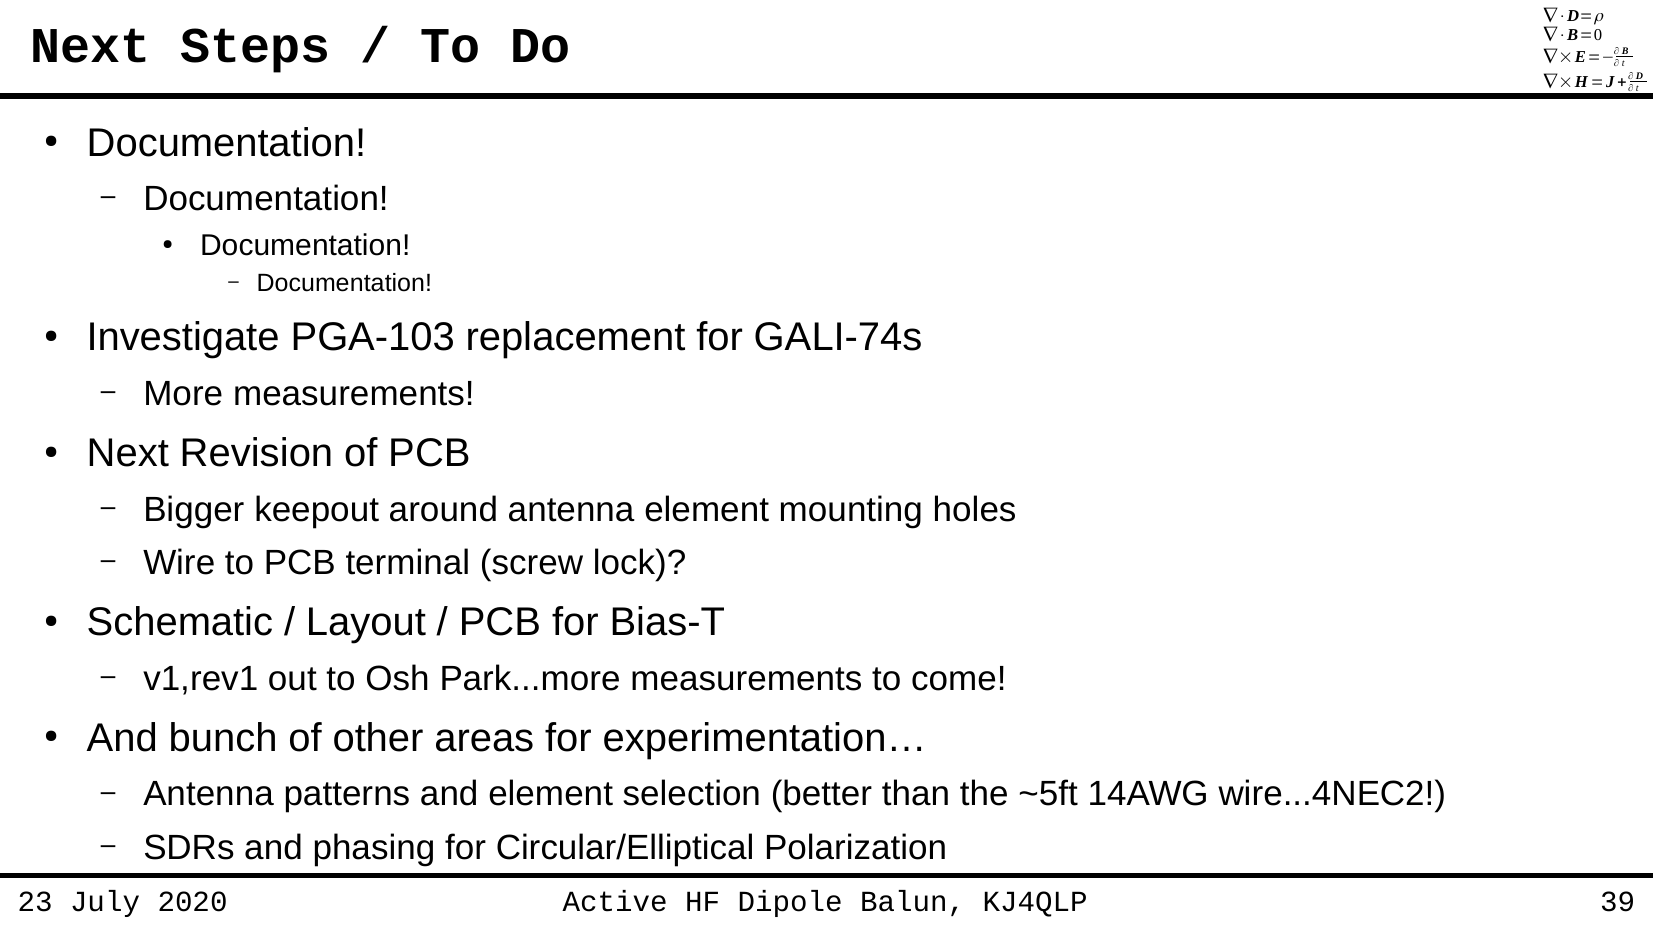

# Next Steps / To Do
Documentation!
Documentation!
Documentation!
Documentation!
Investigate PGA-103 replacement for GALI-74s
More measurements!
Next Revision of PCB
Bigger keepout around antenna element mounting holes
Wire to PCB terminal (screw lock)?
Schematic / Layout / PCB for Bias-T
v1,rev1 out to Osh Park...more measurements to come!
And bunch of other areas for experimentation…
Antenna patterns and element selection (better than the ~5ft 14AWG wire...4NEC2!)
SDRs and phasing for Circular/Elliptical Polarization
23 July 2020
Active HF Dipole Balun, KJ4QLP
39